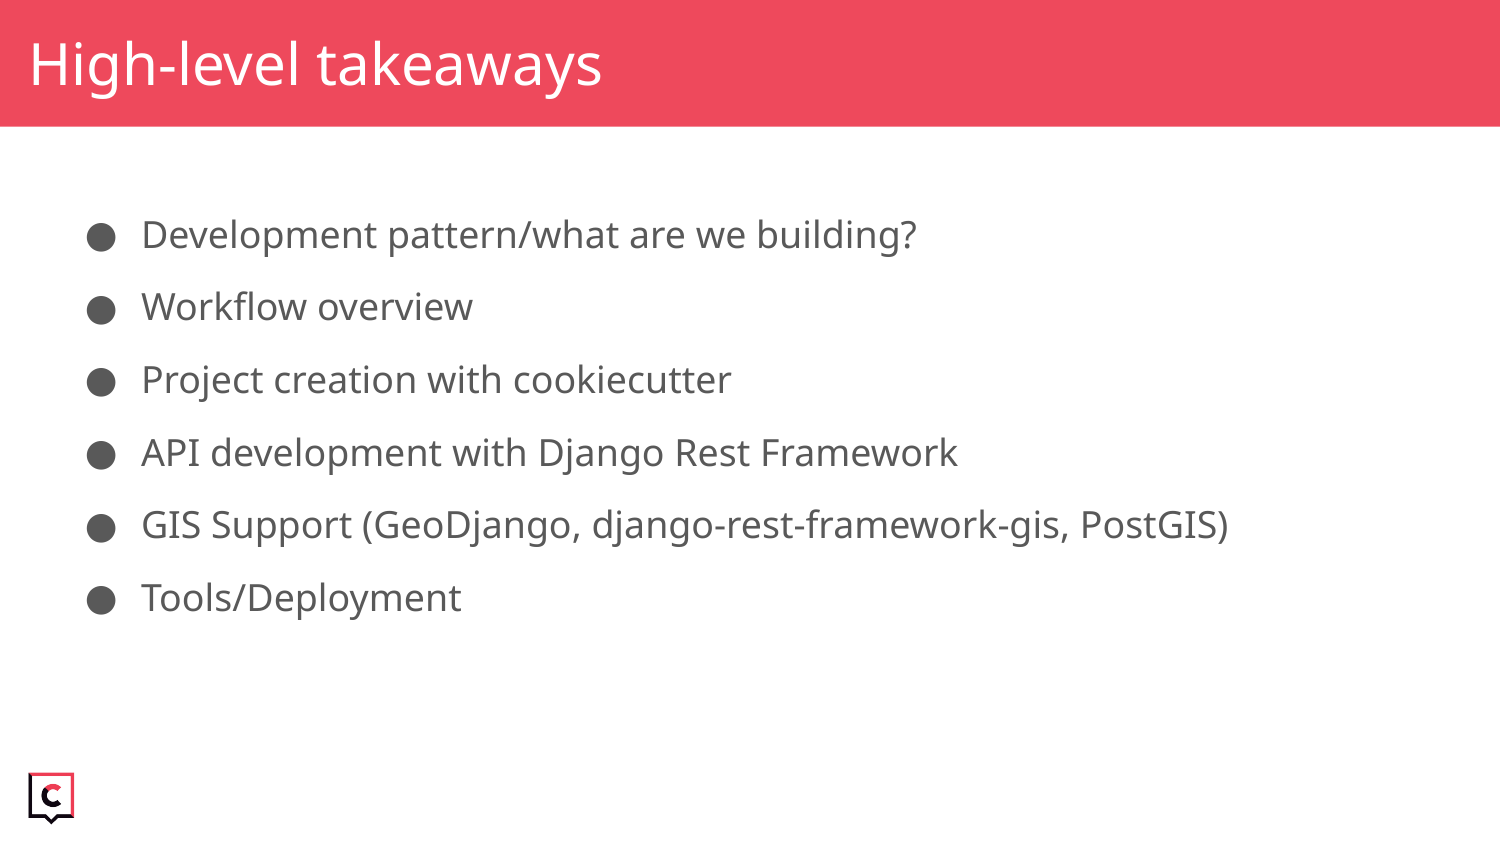

# High-level takeaways
Development pattern/what are we building?
Workflow overview
Project creation with cookiecutter
API development with Django Rest Framework
GIS Support (GeoDjango, django-rest-framework-gis, PostGIS)
Tools/Deployment